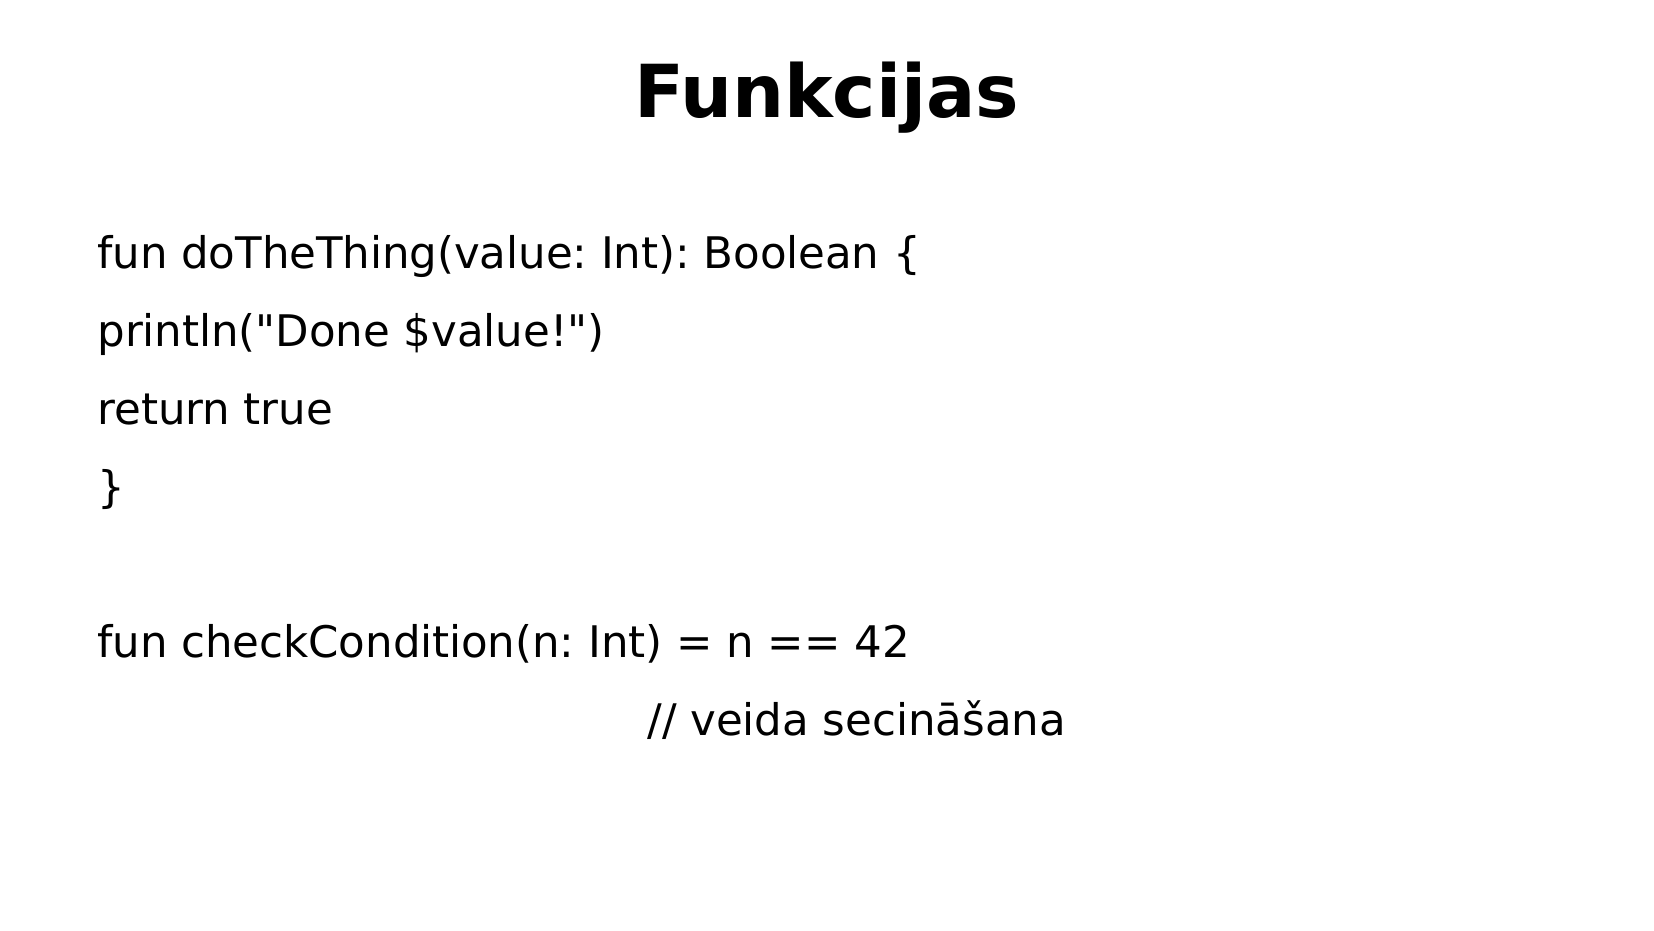

# Funkcijas
fun doTheThing(value: Int): Boolean {
println("Done $value!")
return true
}
fun checkCondition(n: Int) = n == 42
 // veida secināšana